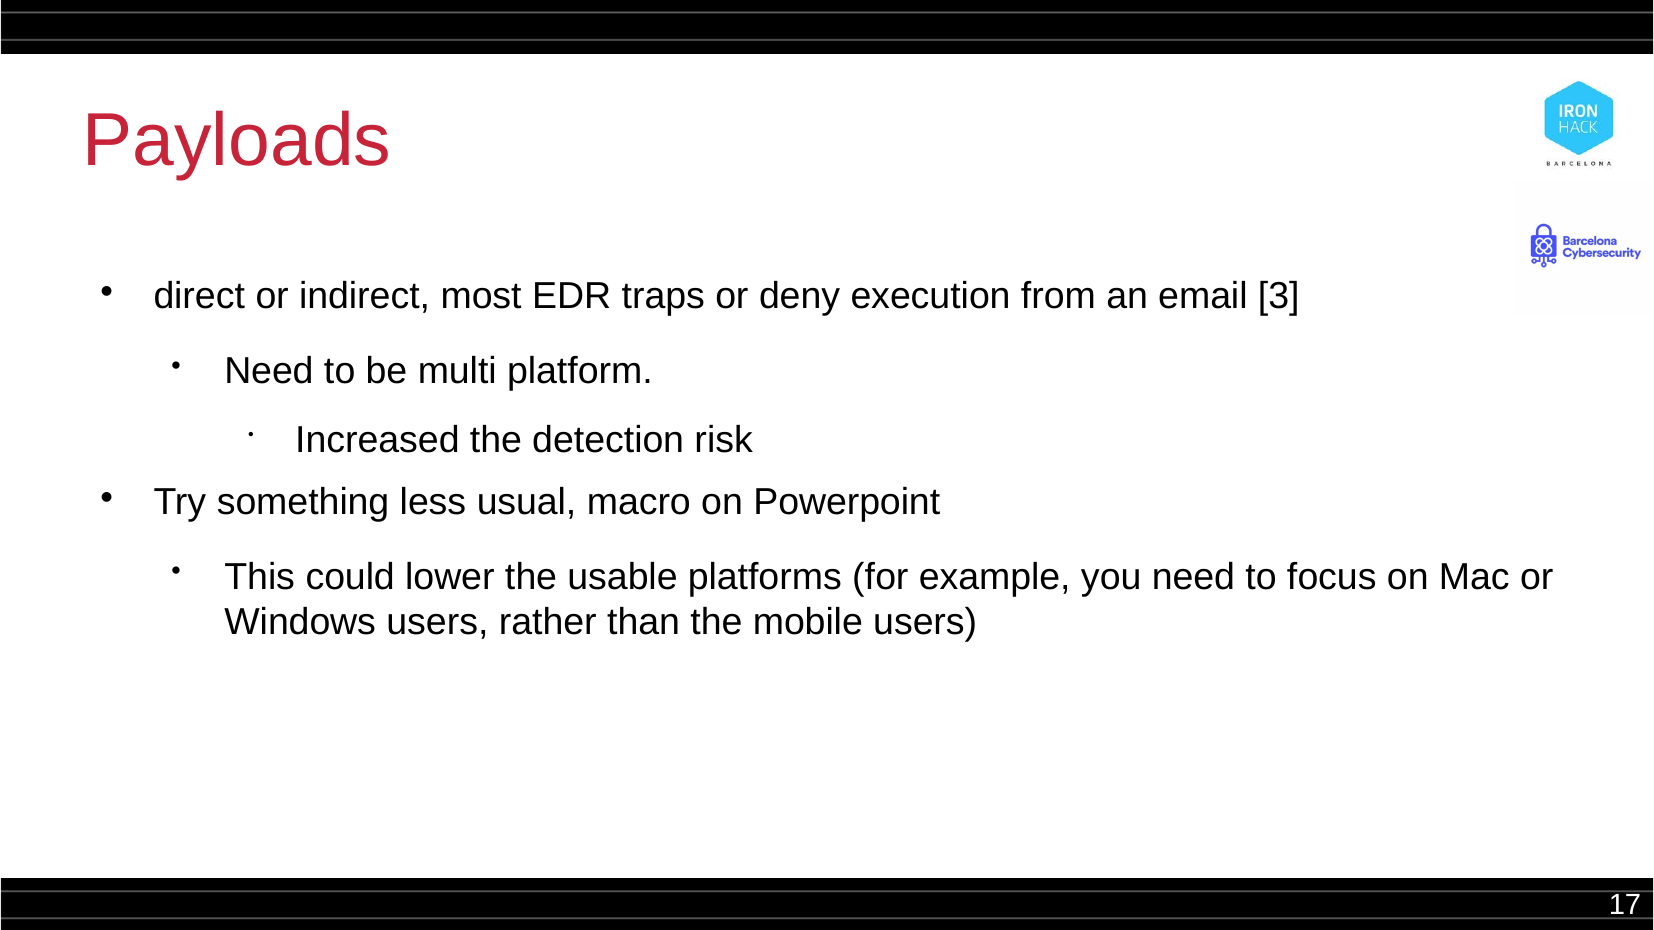

Payloads
direct or indirect, most EDR traps or deny execution from an email [3]
Need to be multi platform.
Increased the detection risk
Try something less usual, macro on Powerpoint
This could lower the usable platforms (for example, you need to focus on Mac or Windows users, rather than the mobile users)